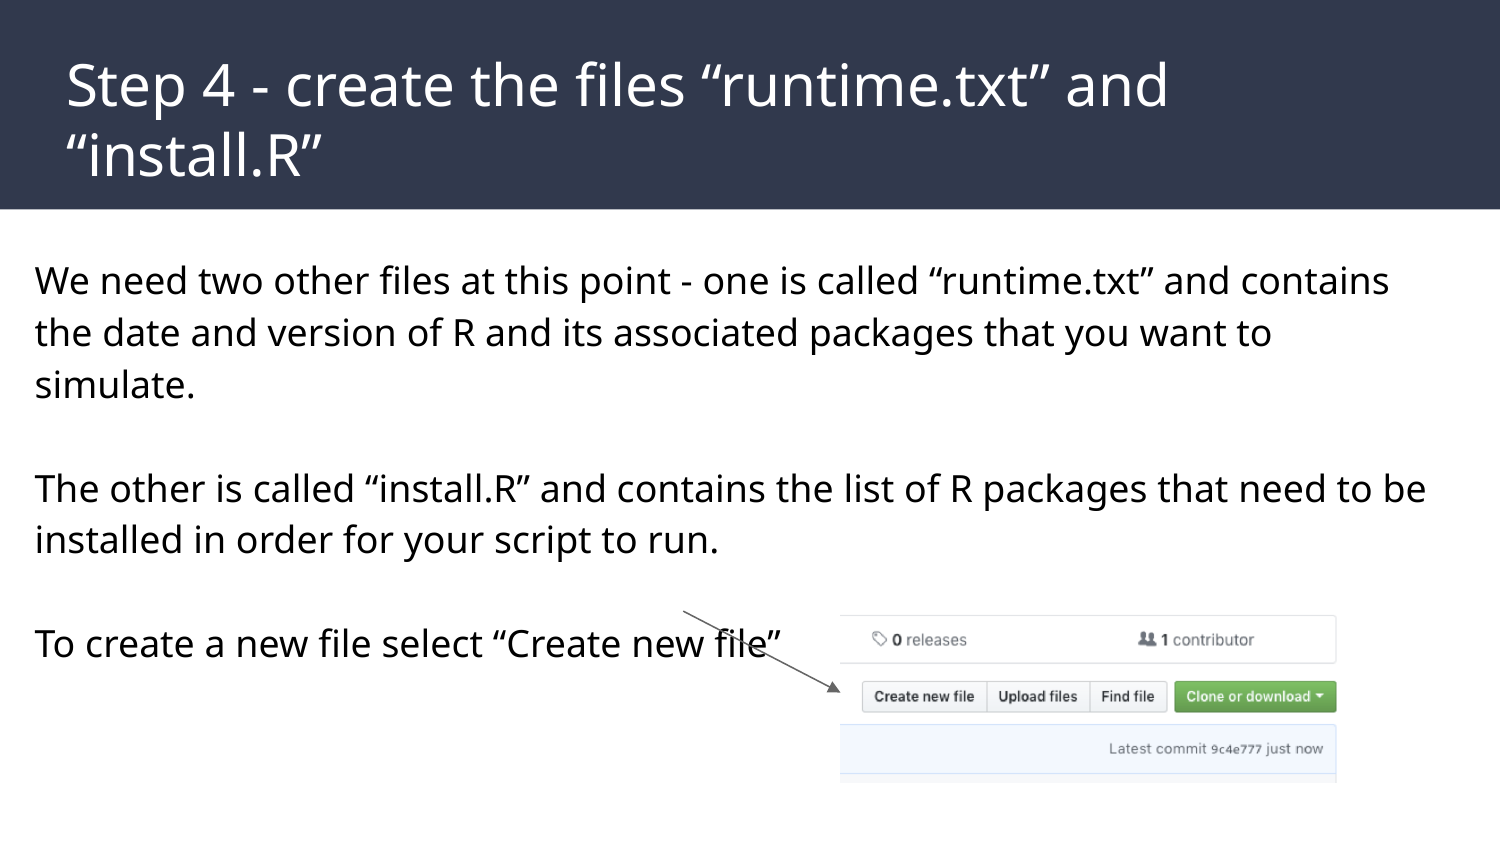

# Step 4 - create the files “runtime.txt” and “install.R”
We need two other files at this point - one is called “runtime.txt” and contains the date and version of R and its associated packages that you want to simulate.
The other is called “install.R” and contains the list of R packages that need to be installed in order for your script to run.
To create a new file select “Create new file”